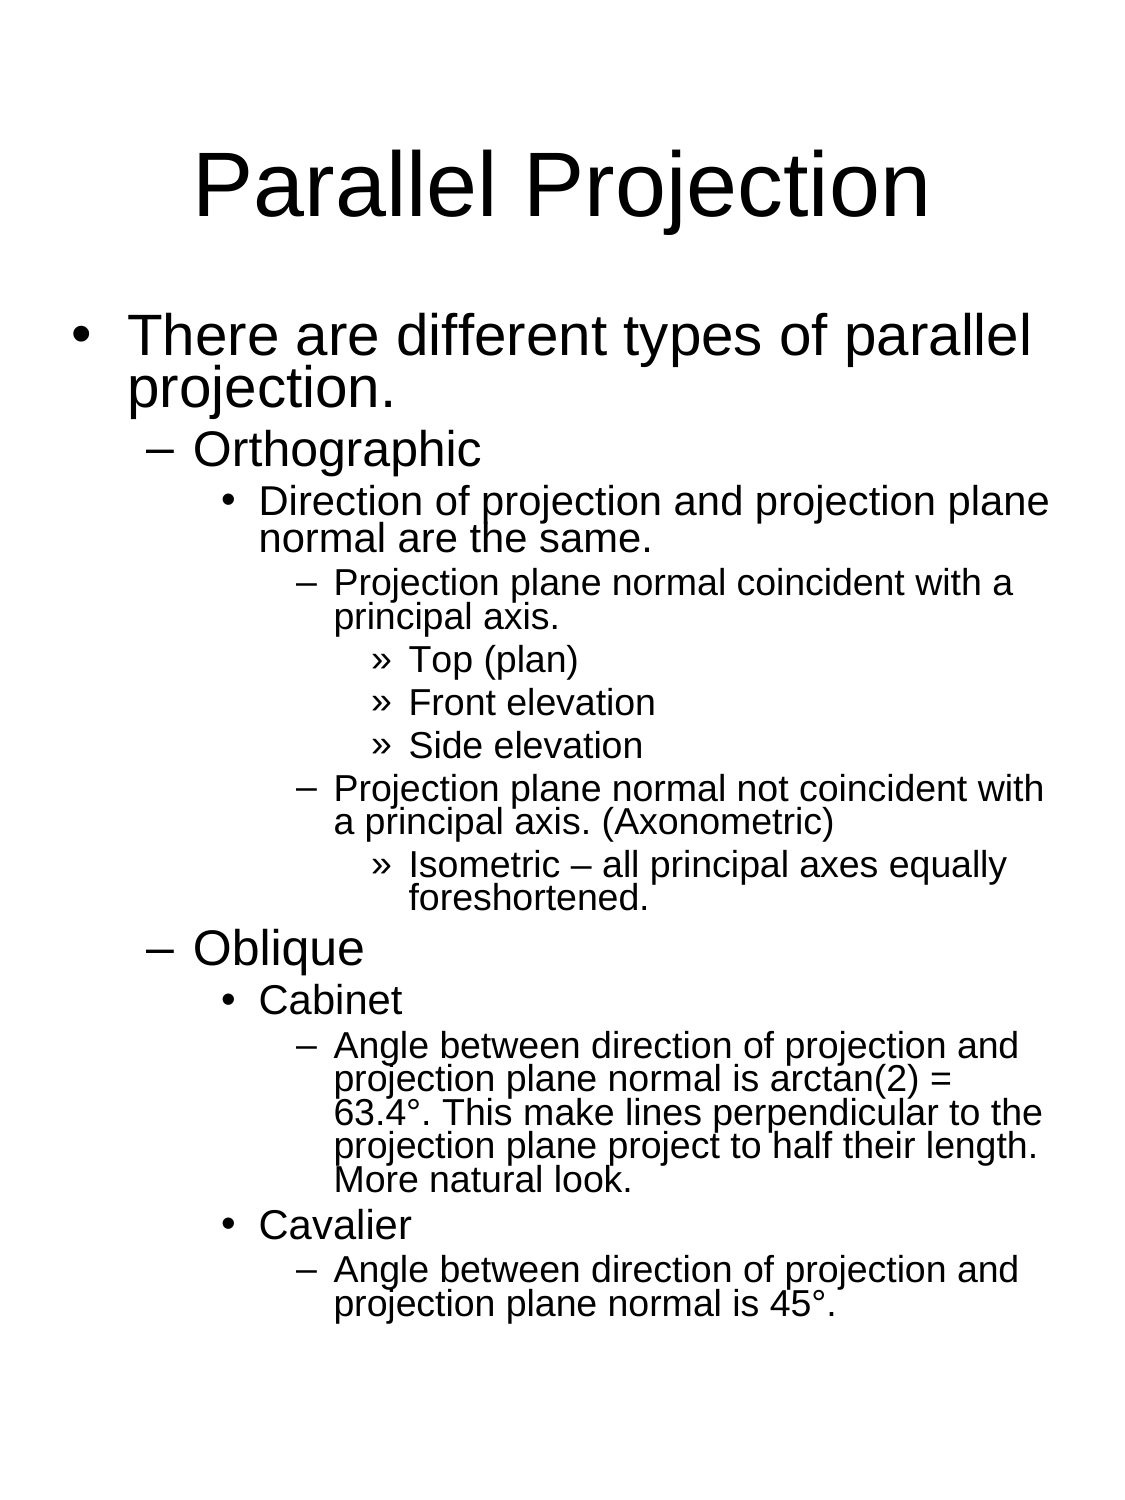

# Parallel Projection
There are different types of parallel projection.
Orthographic
Direction of projection and projection plane normal are the same.
Projection plane normal coincident with a principal axis.
Top (plan)
Front elevation
Side elevation
Projection plane normal not coincident with a principal axis. (Axonometric)
Isometric – all principal axes equally foreshortened.
Oblique
Cabinet
Angle between direction of projection and projection plane normal is arctan(2) = 63.4°. This make lines perpendicular to the projection plane project to half their length. More natural look.
Cavalier
Angle between direction of projection and projection plane normal is 45°.